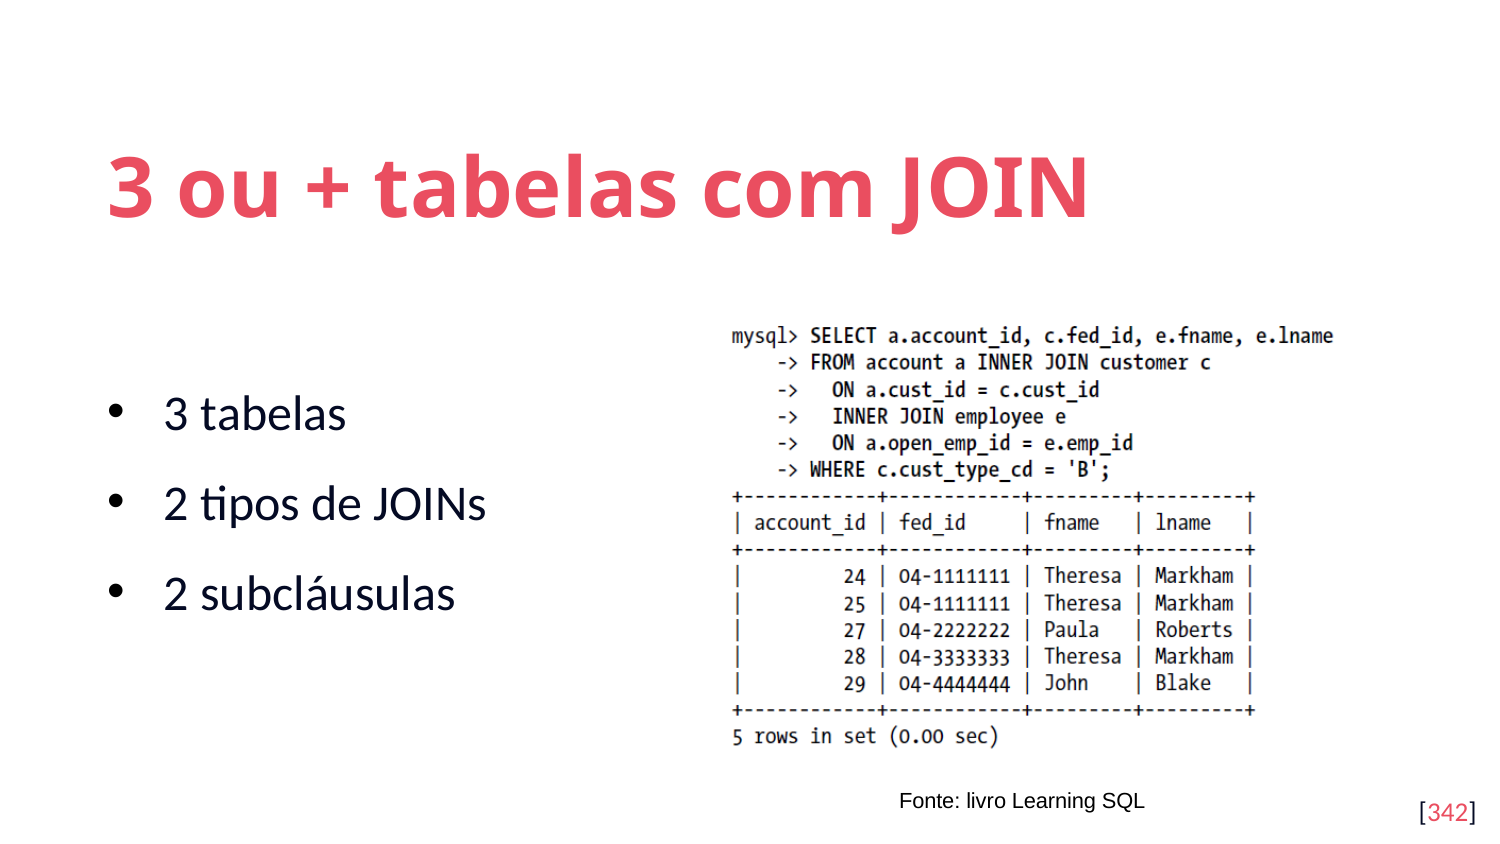

3 ou + tabelas com JOIN
3 tabelas
2 tipos de JOINs
2 subcláusulas
Fonte: livro Learning SQL